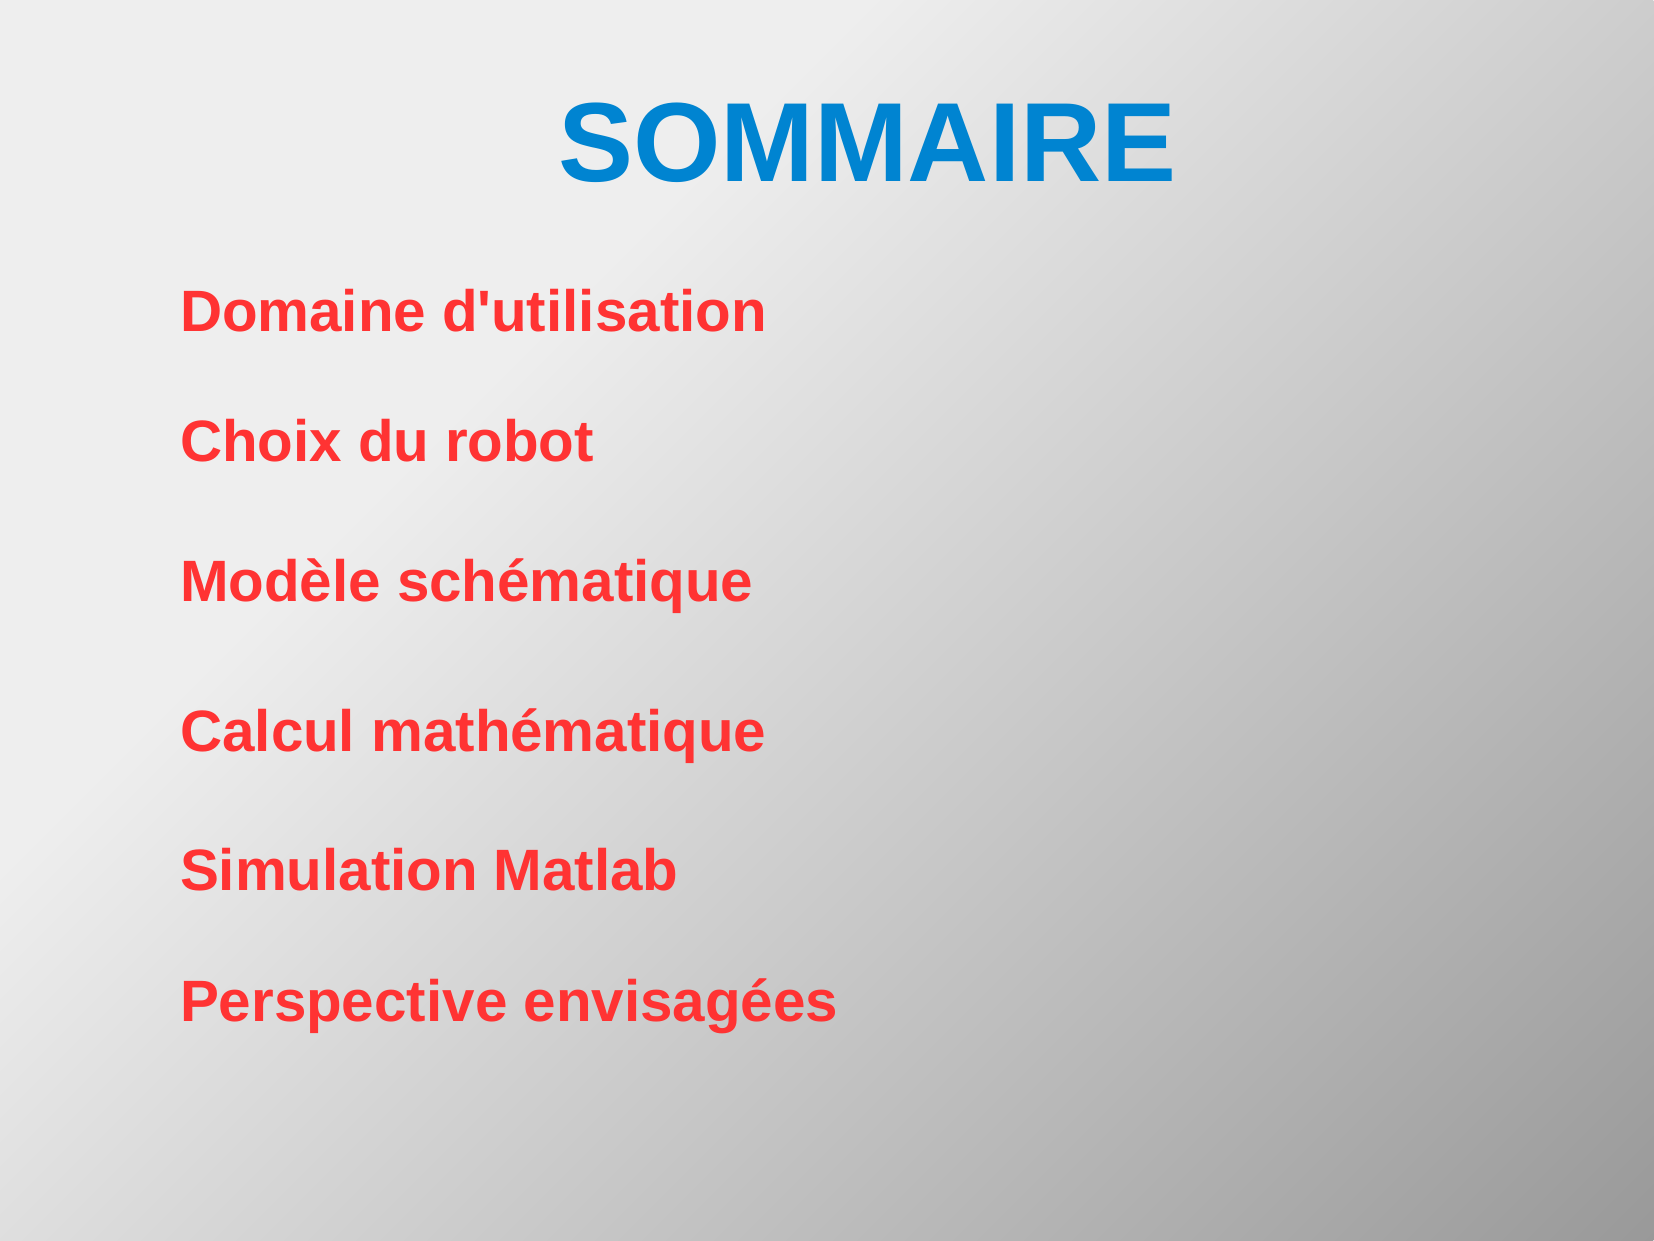

SOMMAIRE
Domaine d'utilisation
Choix du robot
Modèle schématique
Calcul mathématique
Simulation Matlab
Perspective envisagées